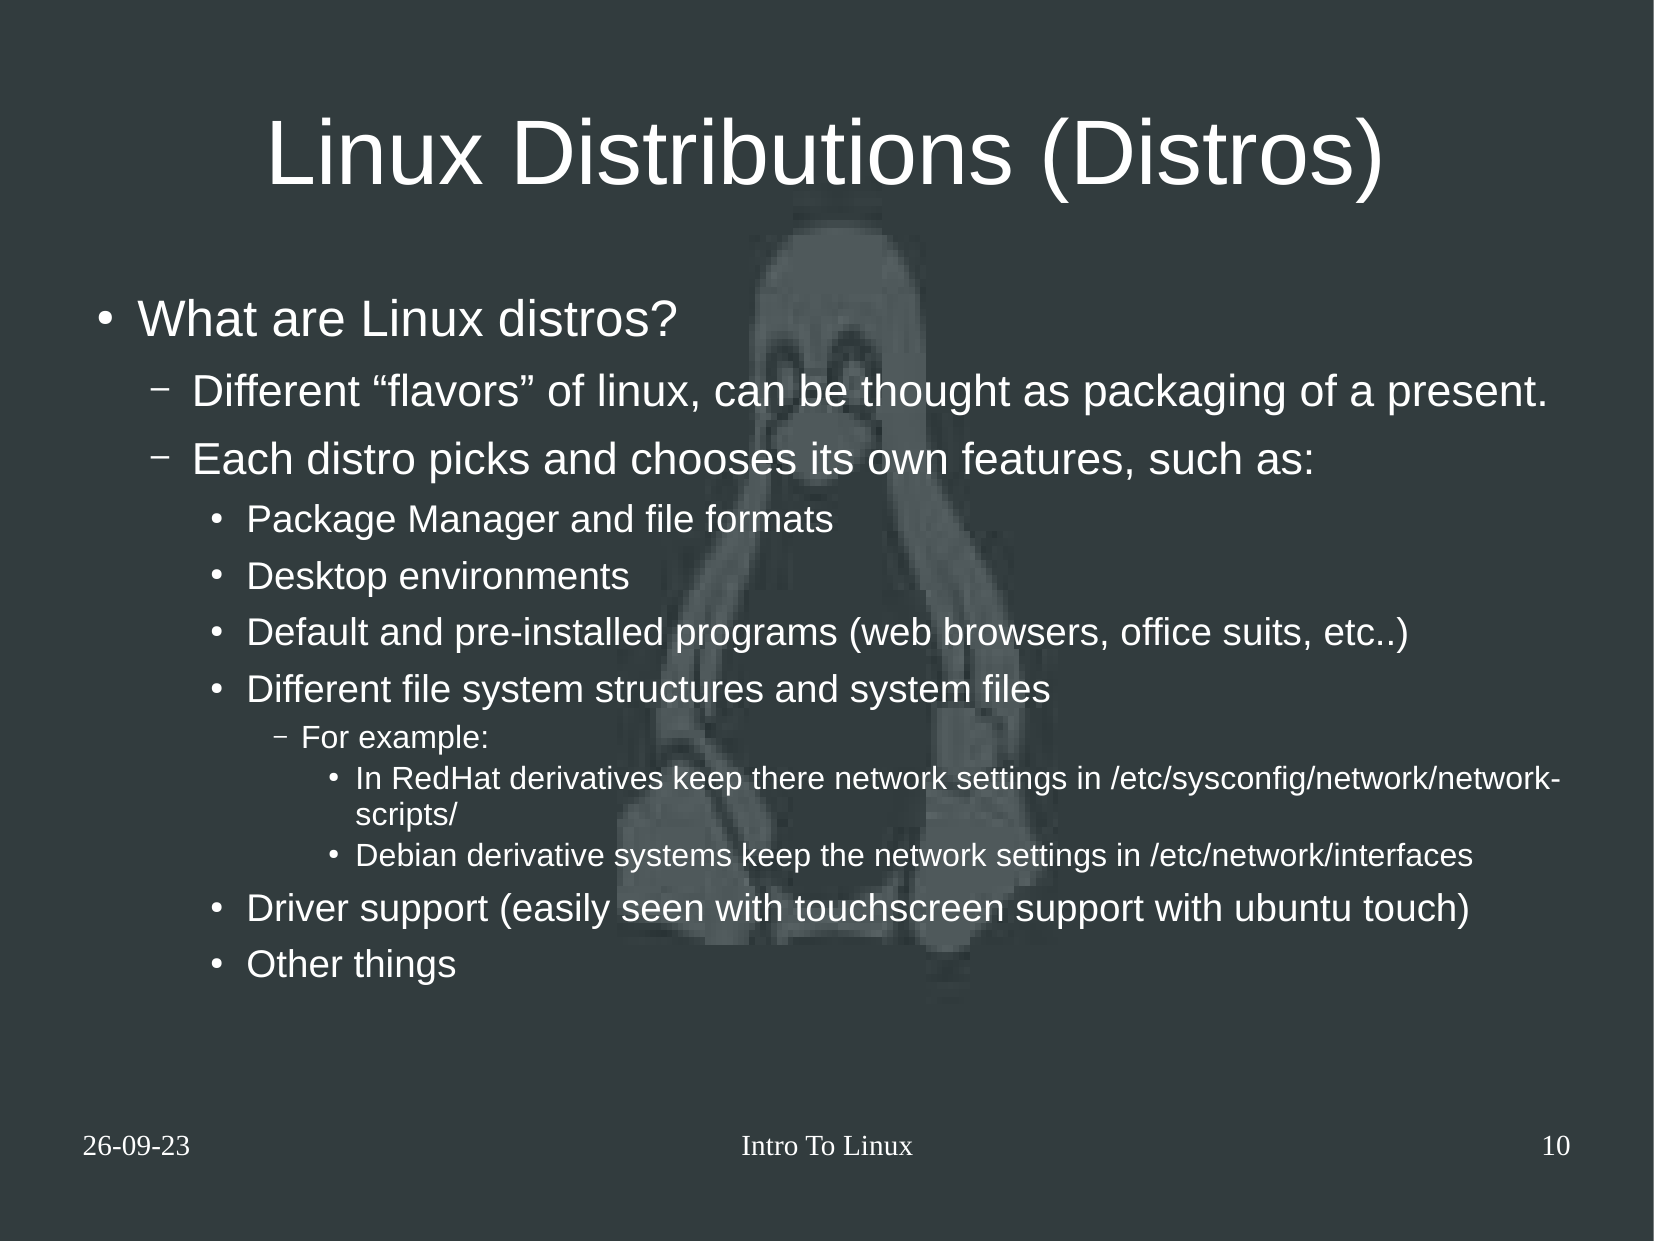

# Linux Distributions (Distros)
What are Linux distros?
Different “flavors” of linux, can be thought as packaging of a present.
Each distro picks and chooses its own features, such as:
Package Manager and file formats
Desktop environments
Default and pre-installed programs (web browsers, office suits, etc..)
Different file system structures and system files
For example:
In RedHat derivatives keep there network settings in /etc/sysconfig/network/network-scripts/
Debian derivative systems keep the network settings in /etc/network/interfaces
Driver support (easily seen with touchscreen support with ubuntu touch)
Other things
Intro To Linux
10